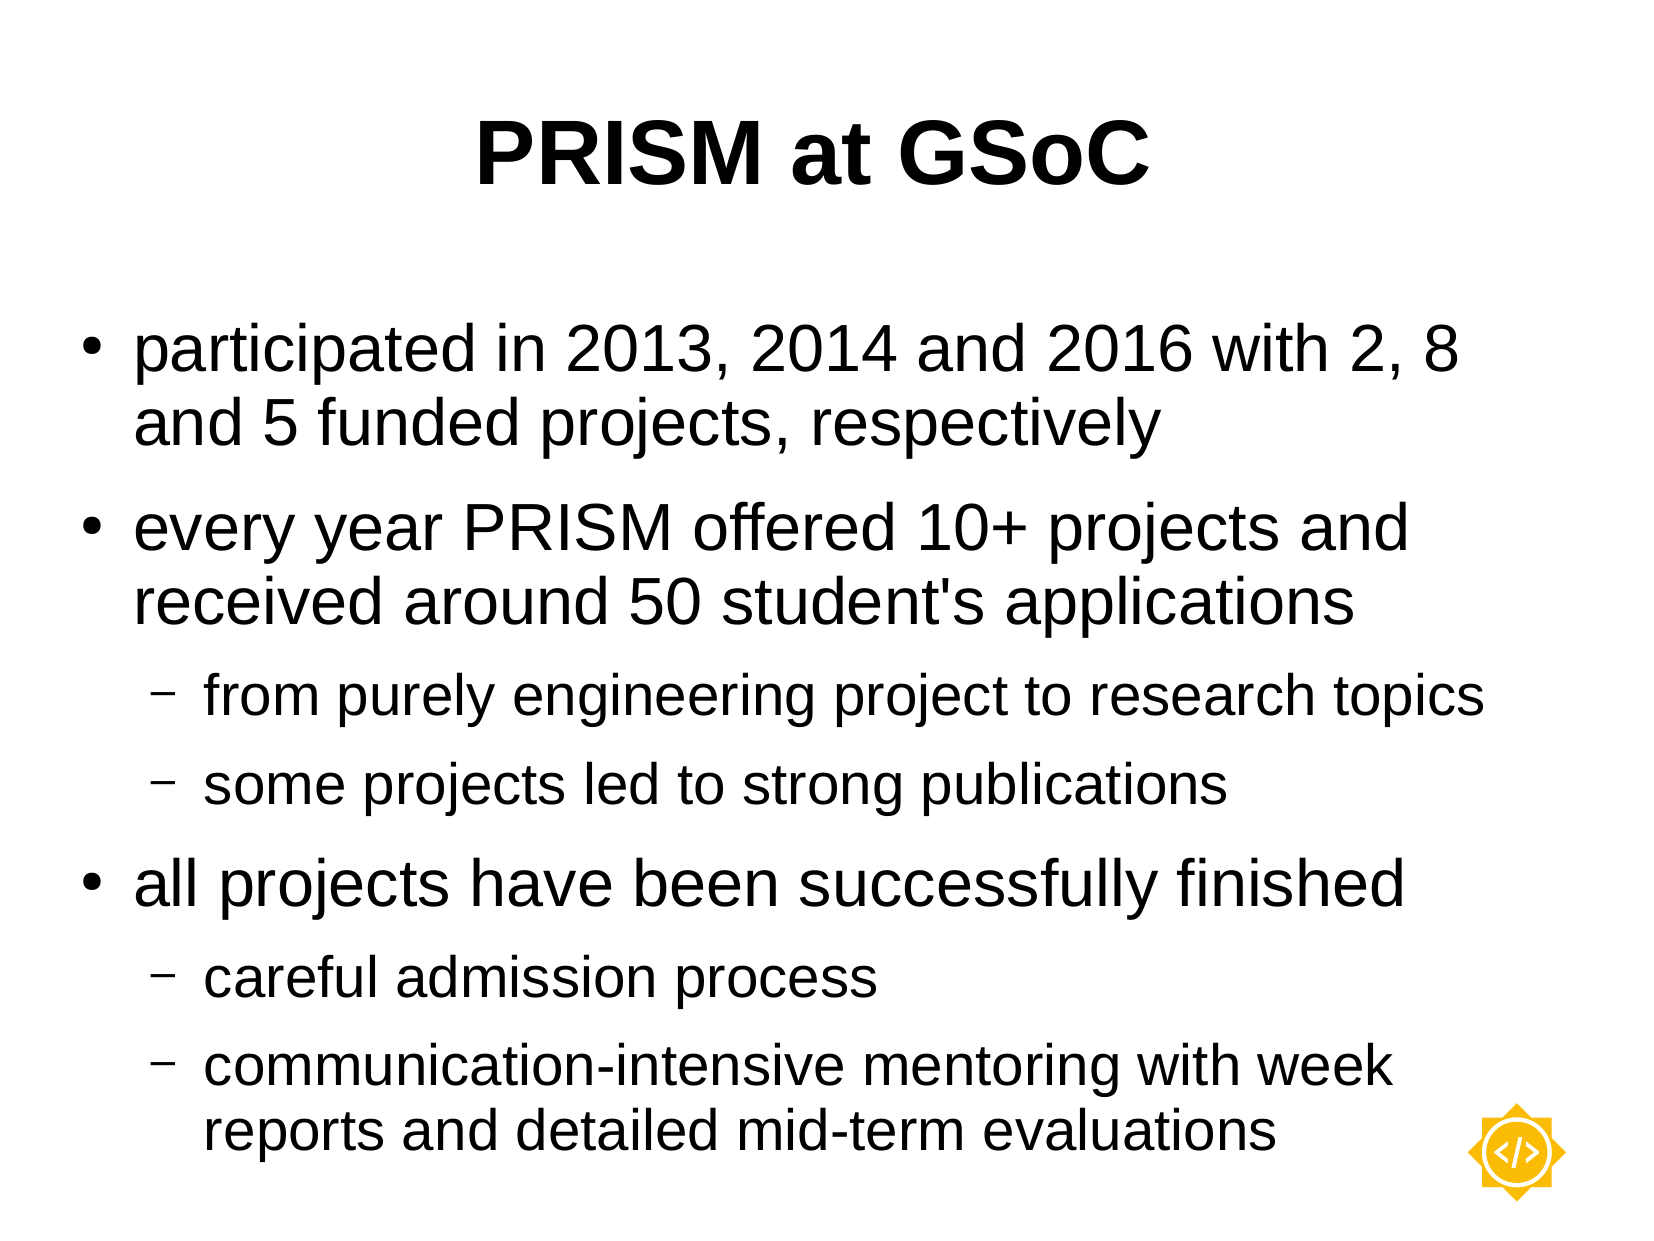

# PRISM at GSoC
participated in 2013, 2014 and 2016 with 2, 8 and 5 funded projects, respectively
every year PRISM offered 10+ projects and received around 50 student's applications
from purely engineering project to research topics
some projects led to strong publications
all projects have been successfully finished
careful admission process
communication-intensive mentoring with week reports and detailed mid-term evaluations